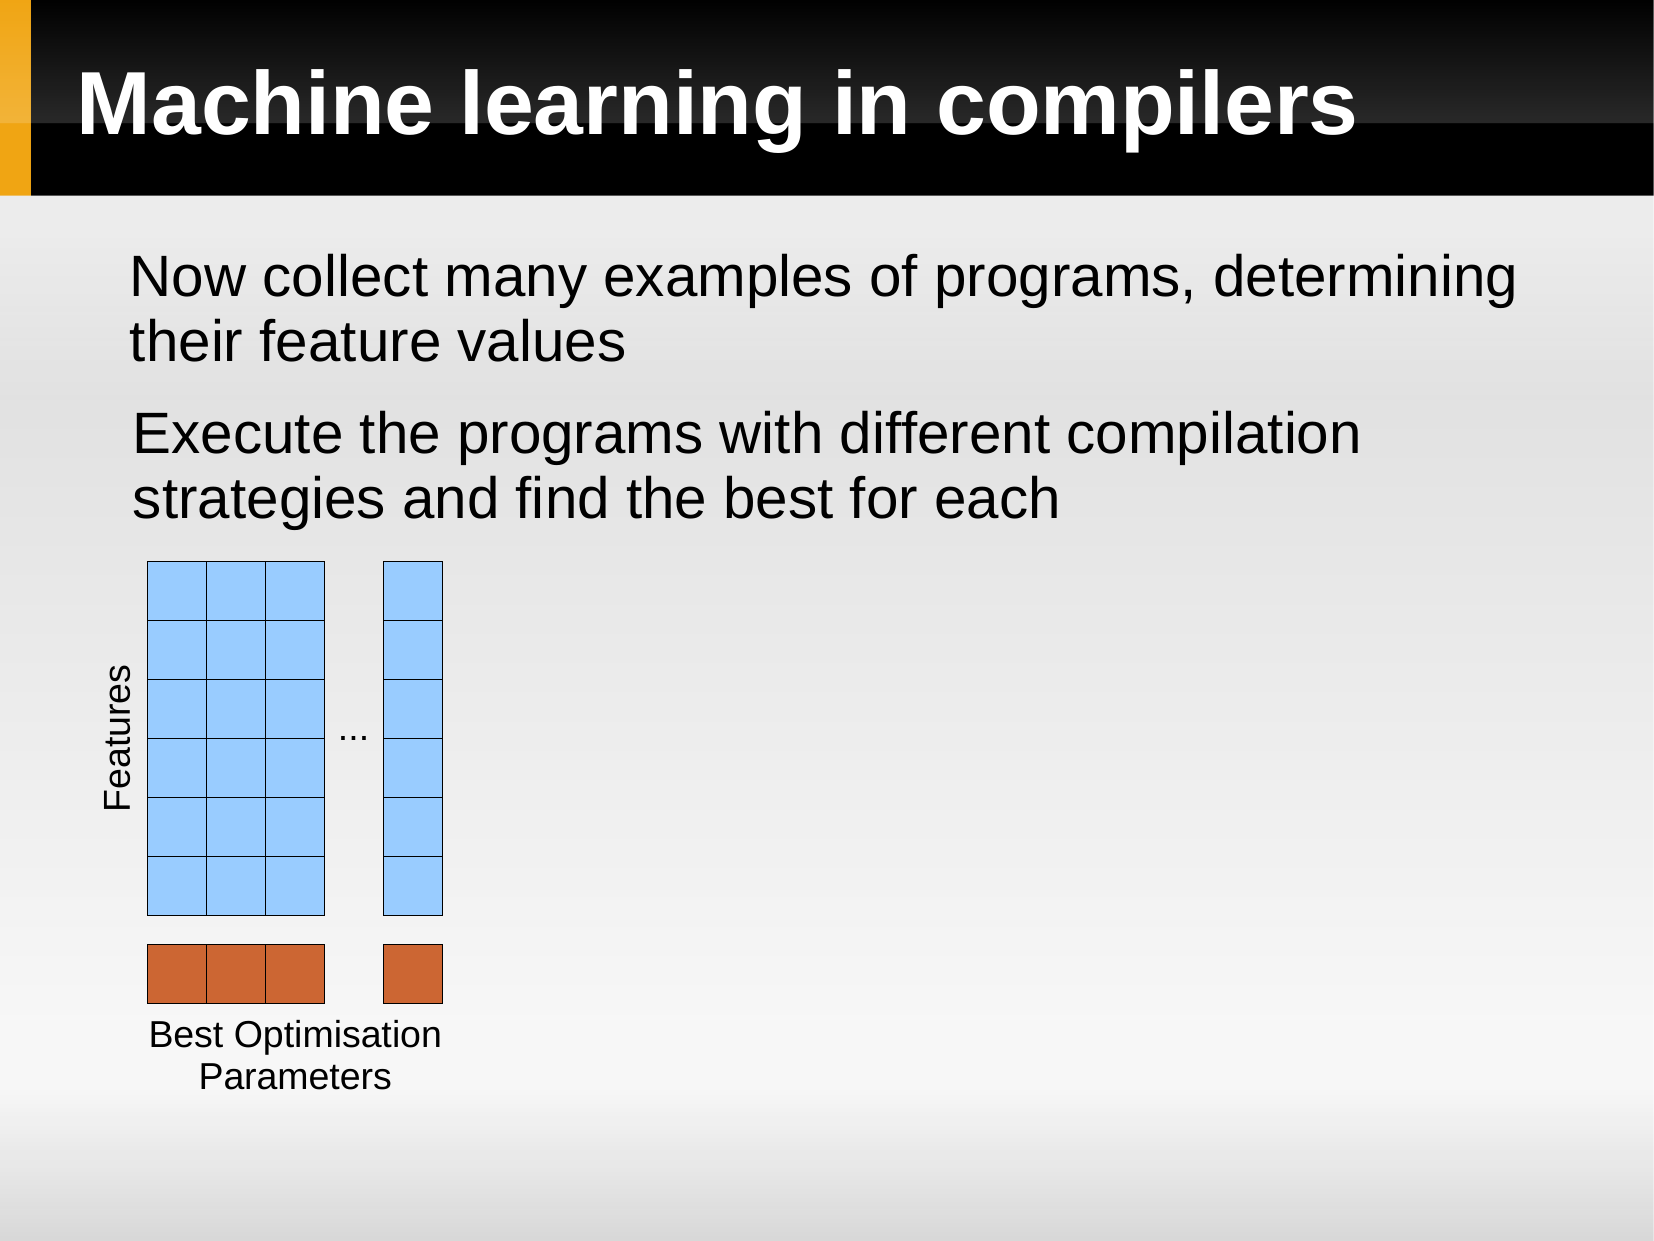

# Machine learning in compilers
Now collect many examples of programs, determining
their feature values
Execute the programs with different compilation
strategies and find the best for each
...
Features
Best Optimisation Parameters